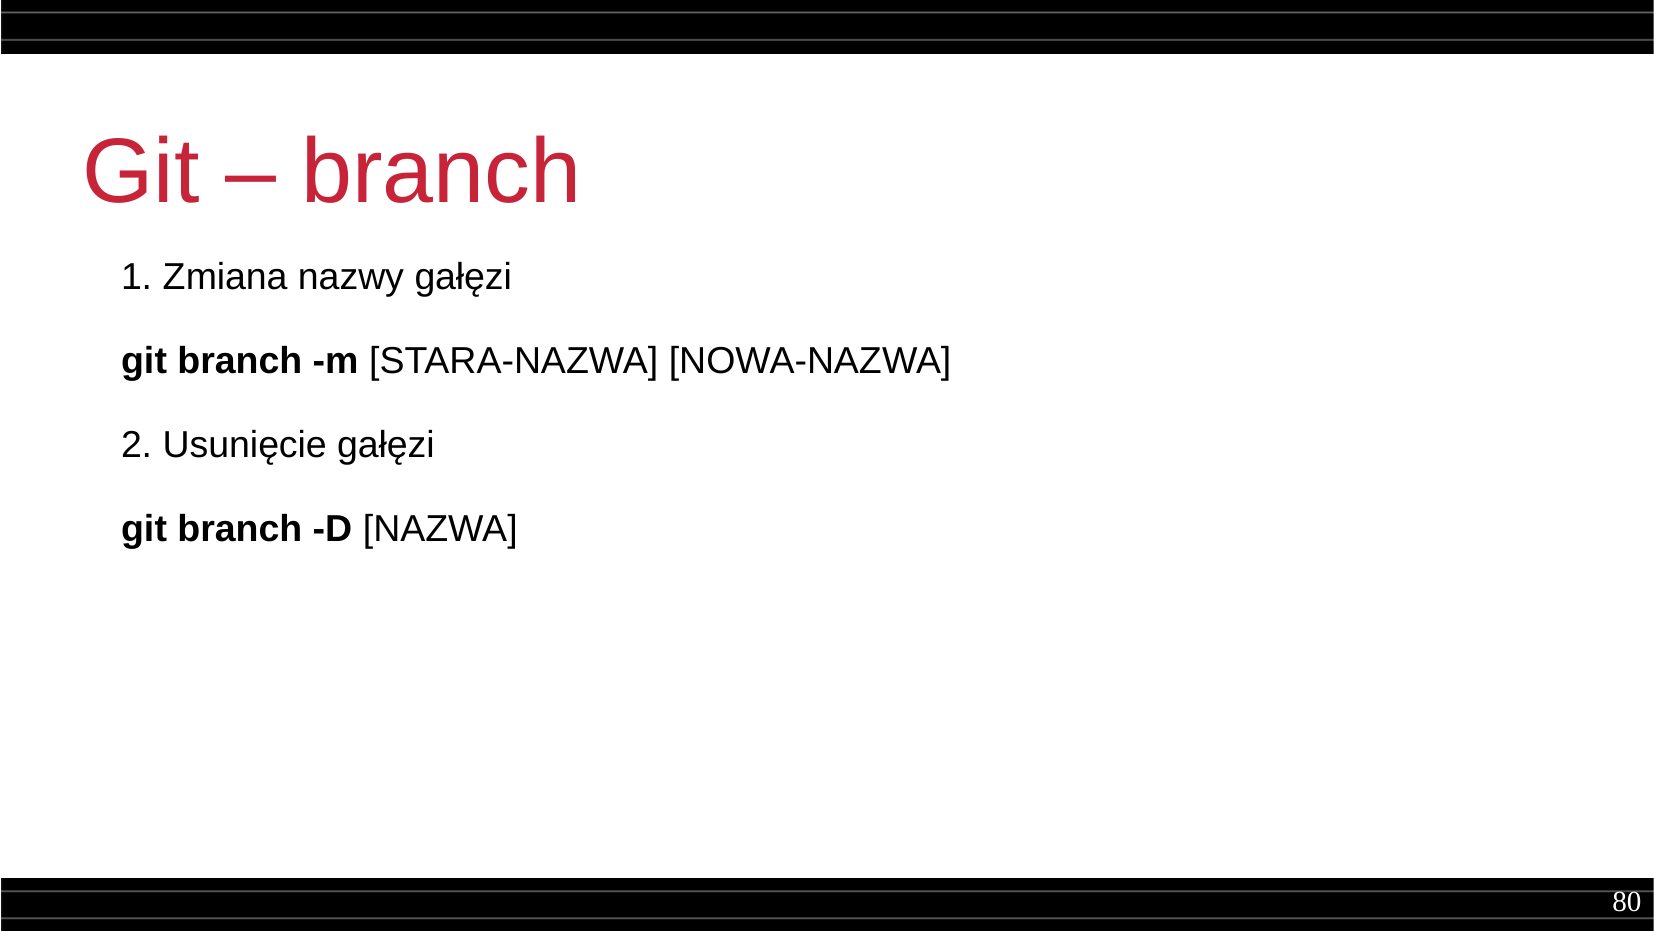

# Git – branch
1. Zmiana nazwy gałęzi
git branch -m [STARA-NAZWA] [NOWA-NAZWA]
2. Usunięcie gałęzi
git branch -D [NAZWA]